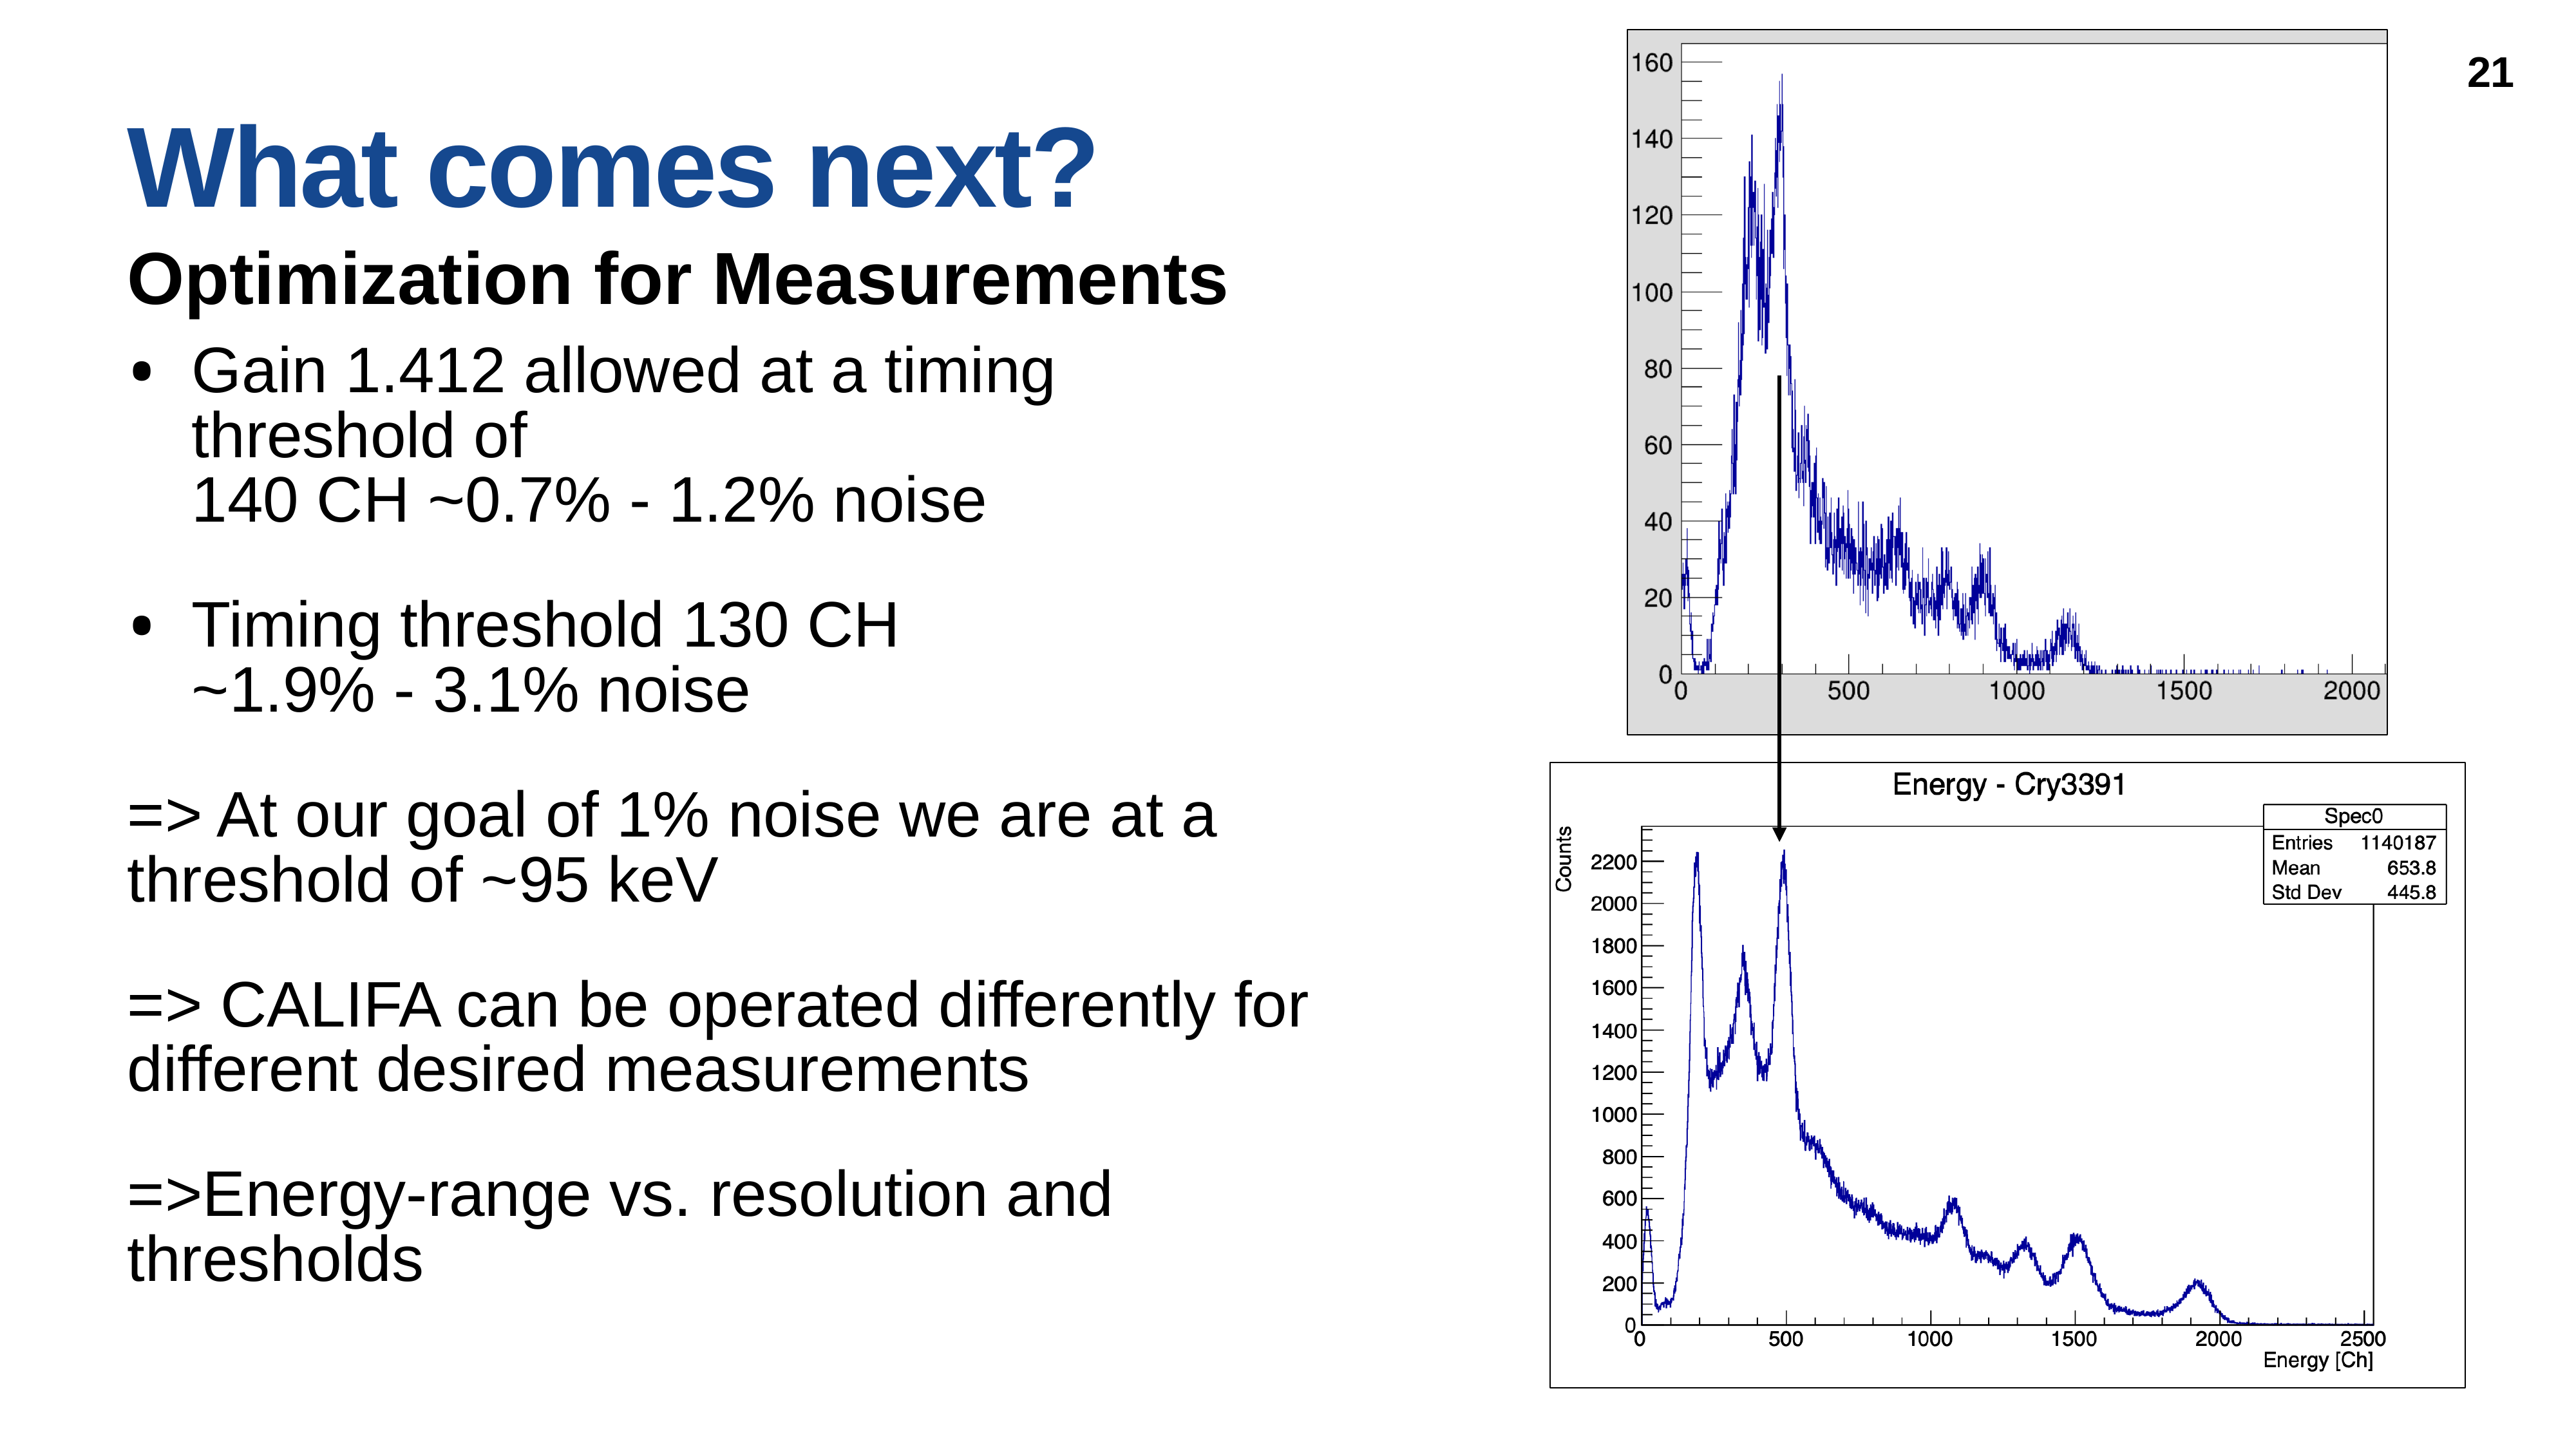

21
# What comes next?
Optimization for Measurements
Gain 1.412 allowed at a timing threshold of
140 CH ~0.7% - 1.2% noise
Timing threshold 130 CH
~1.9% - 3.1% noise
=> At our goal of 1% noise we are at a threshold of ~95 keV
=> CALIFA can be operated differently for different desired measurements
=>Energy-range vs. resolution and thresholds